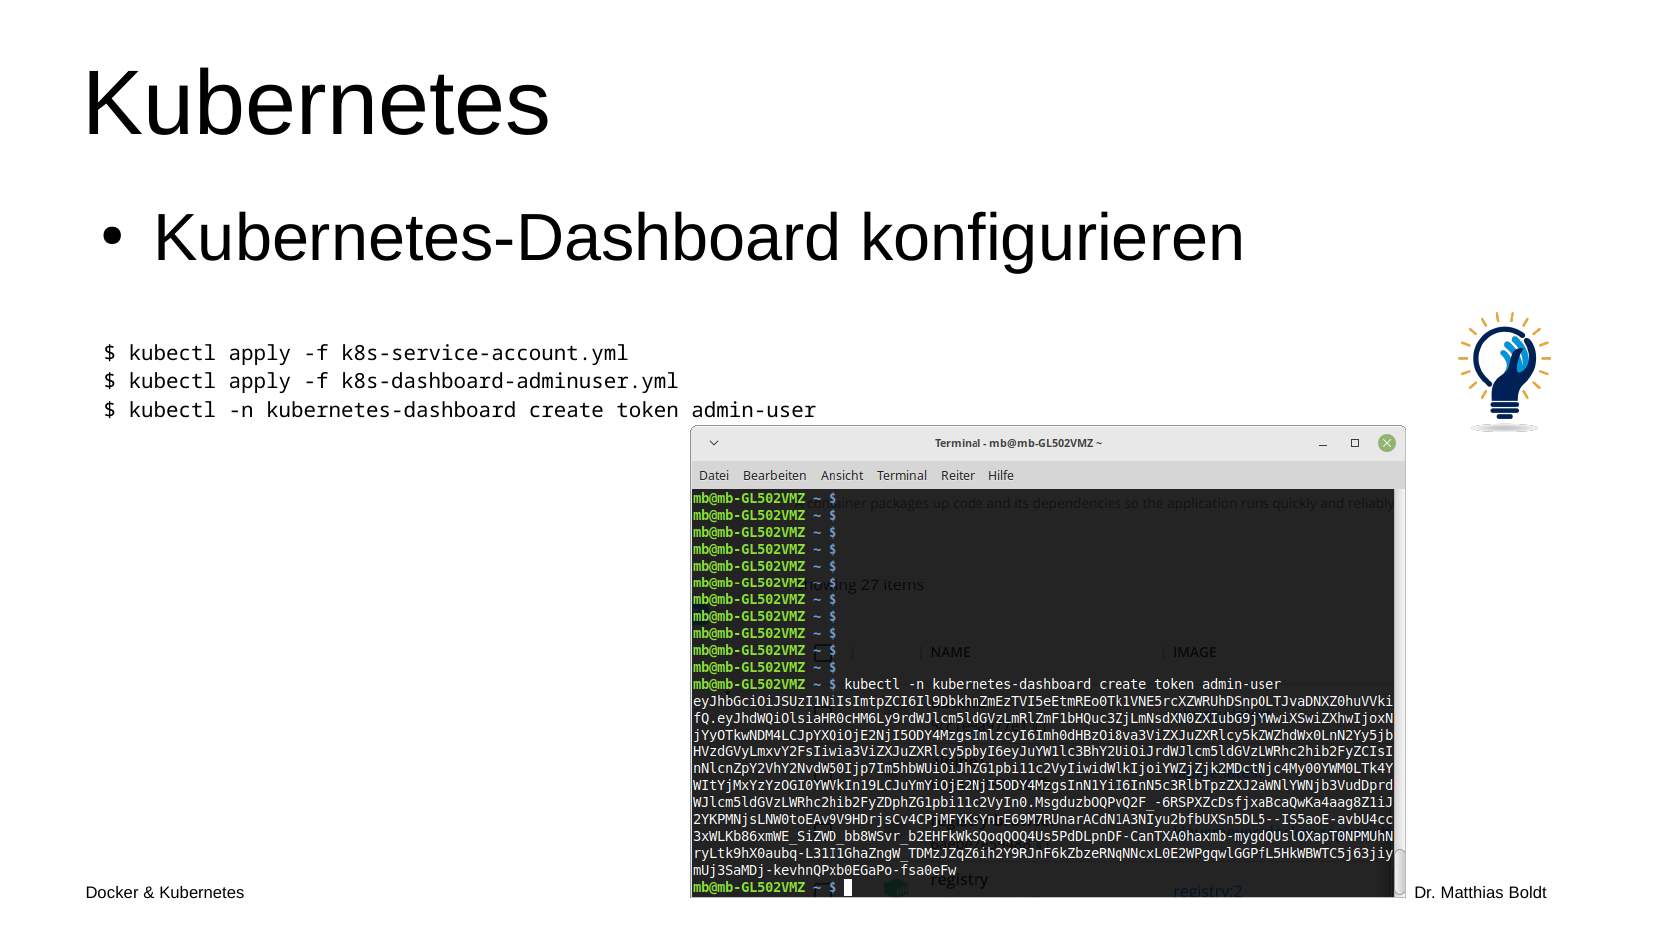

# Kubernetes
Kubernetes-Dashboard konfigurieren
$ kubectl apply -f k8s-service-account.yml
$ kubectl apply -f k8s-dashboard-adminuser.yml
$ kubectl -n kubernetes-dashboard create token admin-user
Docker & Kubernetes																Dr. Matthias Boldt